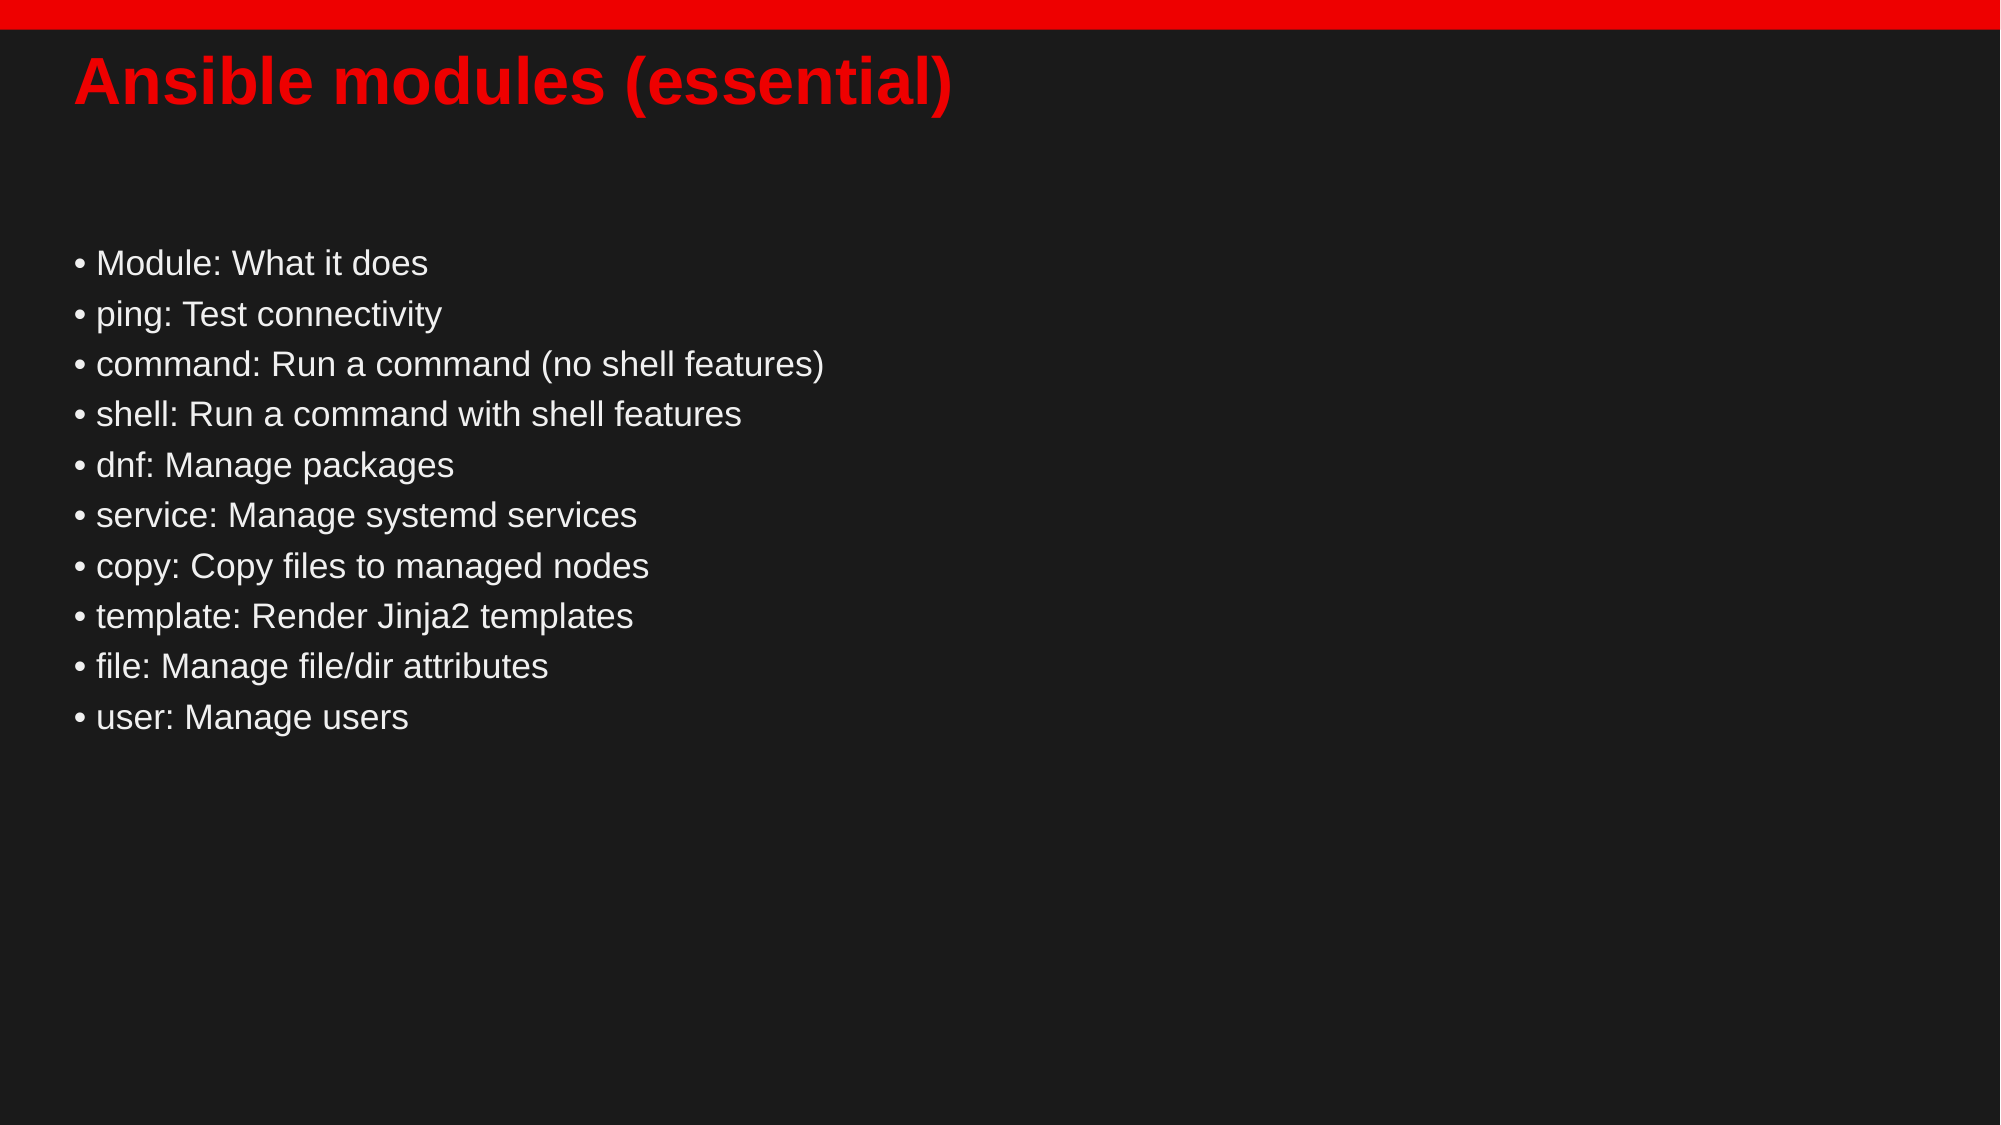

Ansible modules (essential)
• Module: What it does
• ping: Test connectivity
• command: Run a command (no shell features)
• shell: Run a command with shell features
• dnf: Manage packages
• service: Manage systemd services
• copy: Copy files to managed nodes
• template: Render Jinja2 templates
• file: Manage file/dir attributes
• user: Manage users